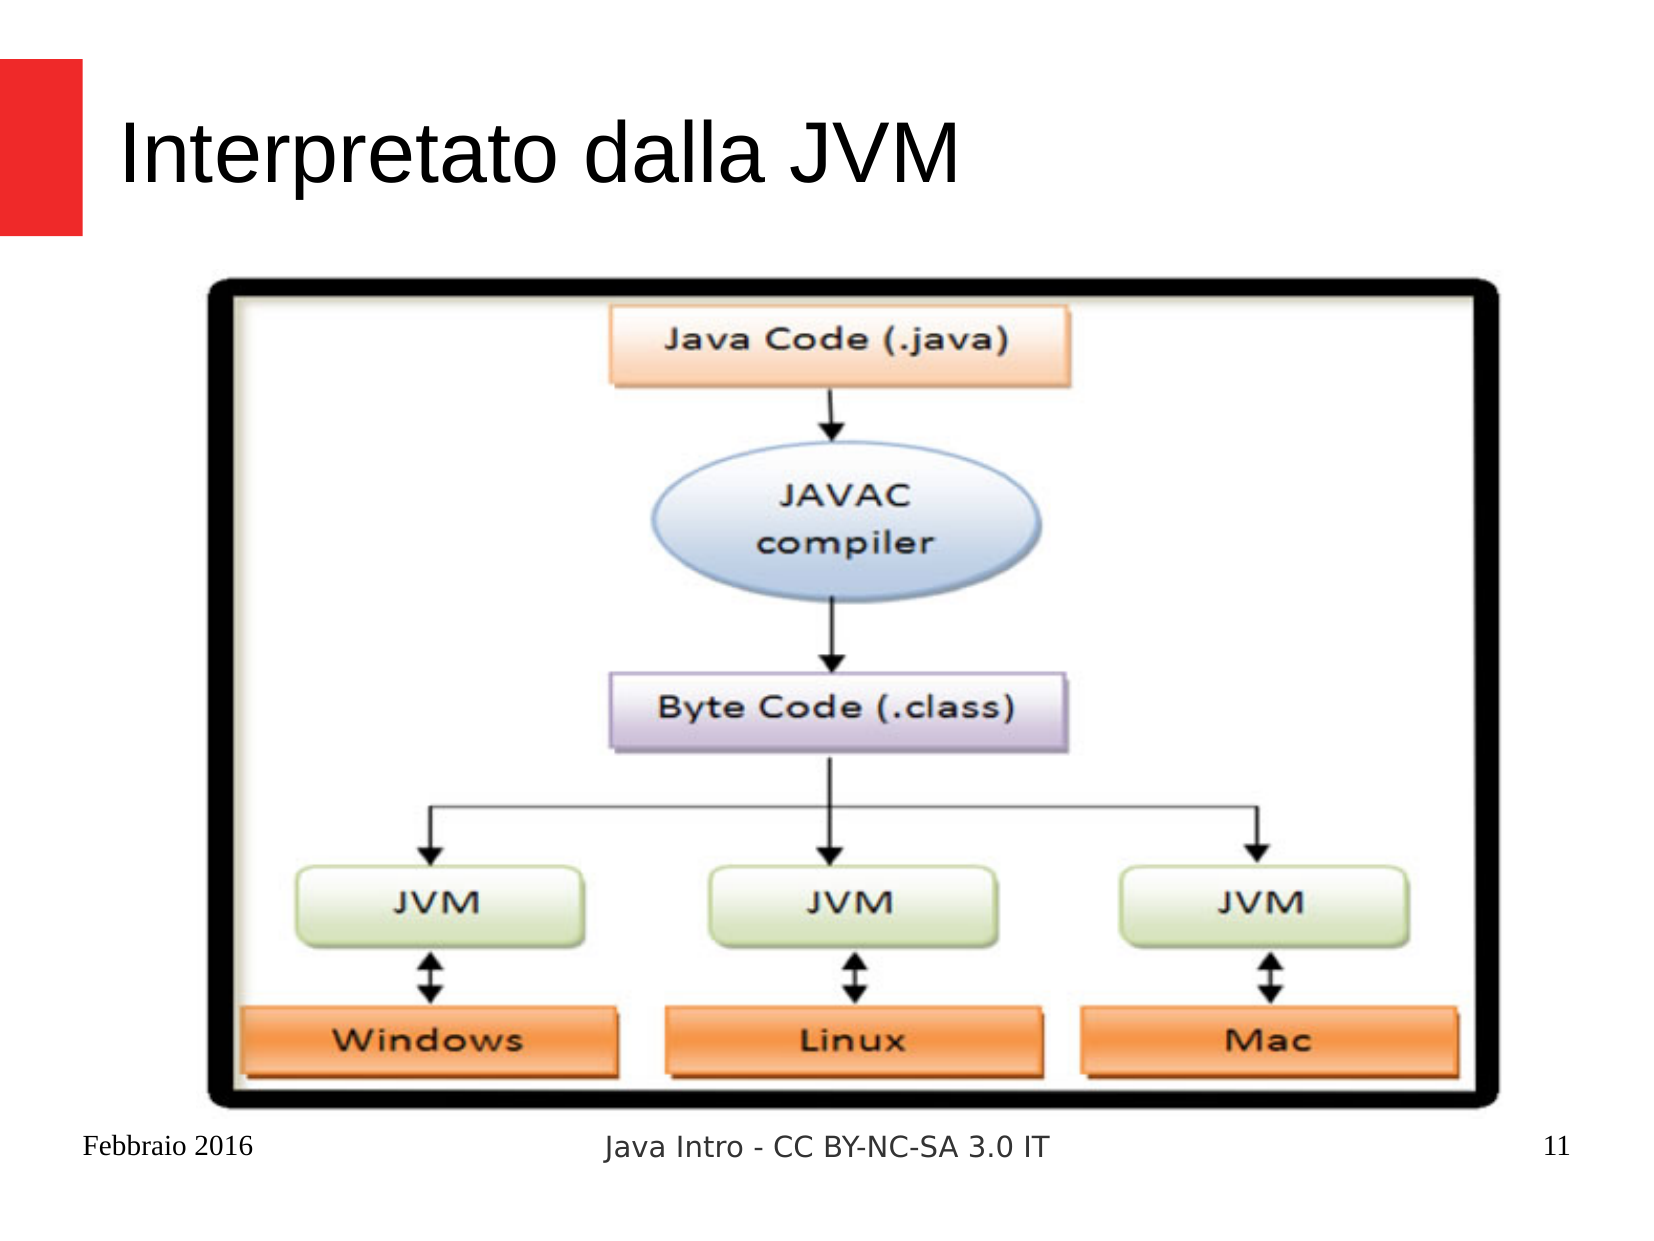

# Interpretato dalla JVM
Your Date Here
Your Footer Here
11